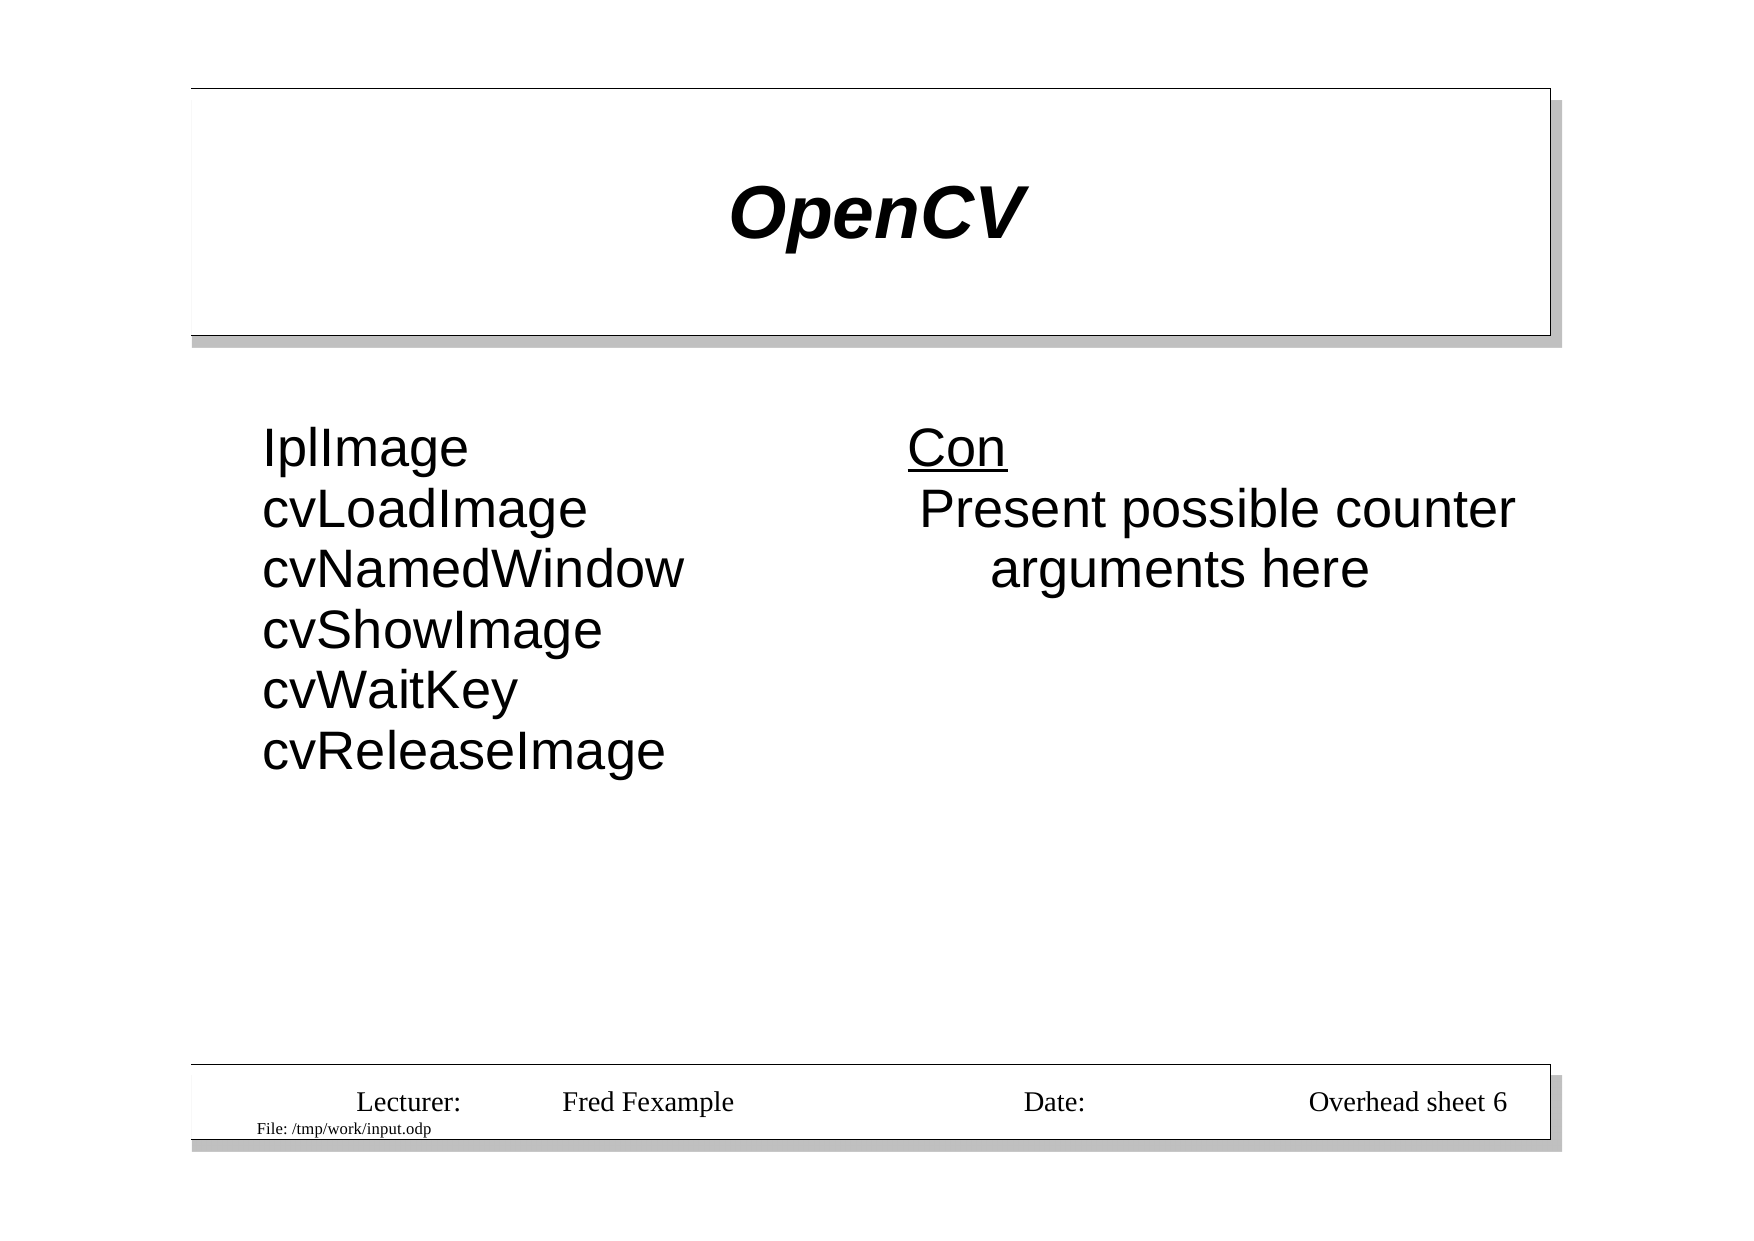

# OpenCV
IplImage
cvLoadImage
cvNamedWindow
cvShowImage
cvWaitKey
cvReleaseImage
Con
Present possible counter arguments here